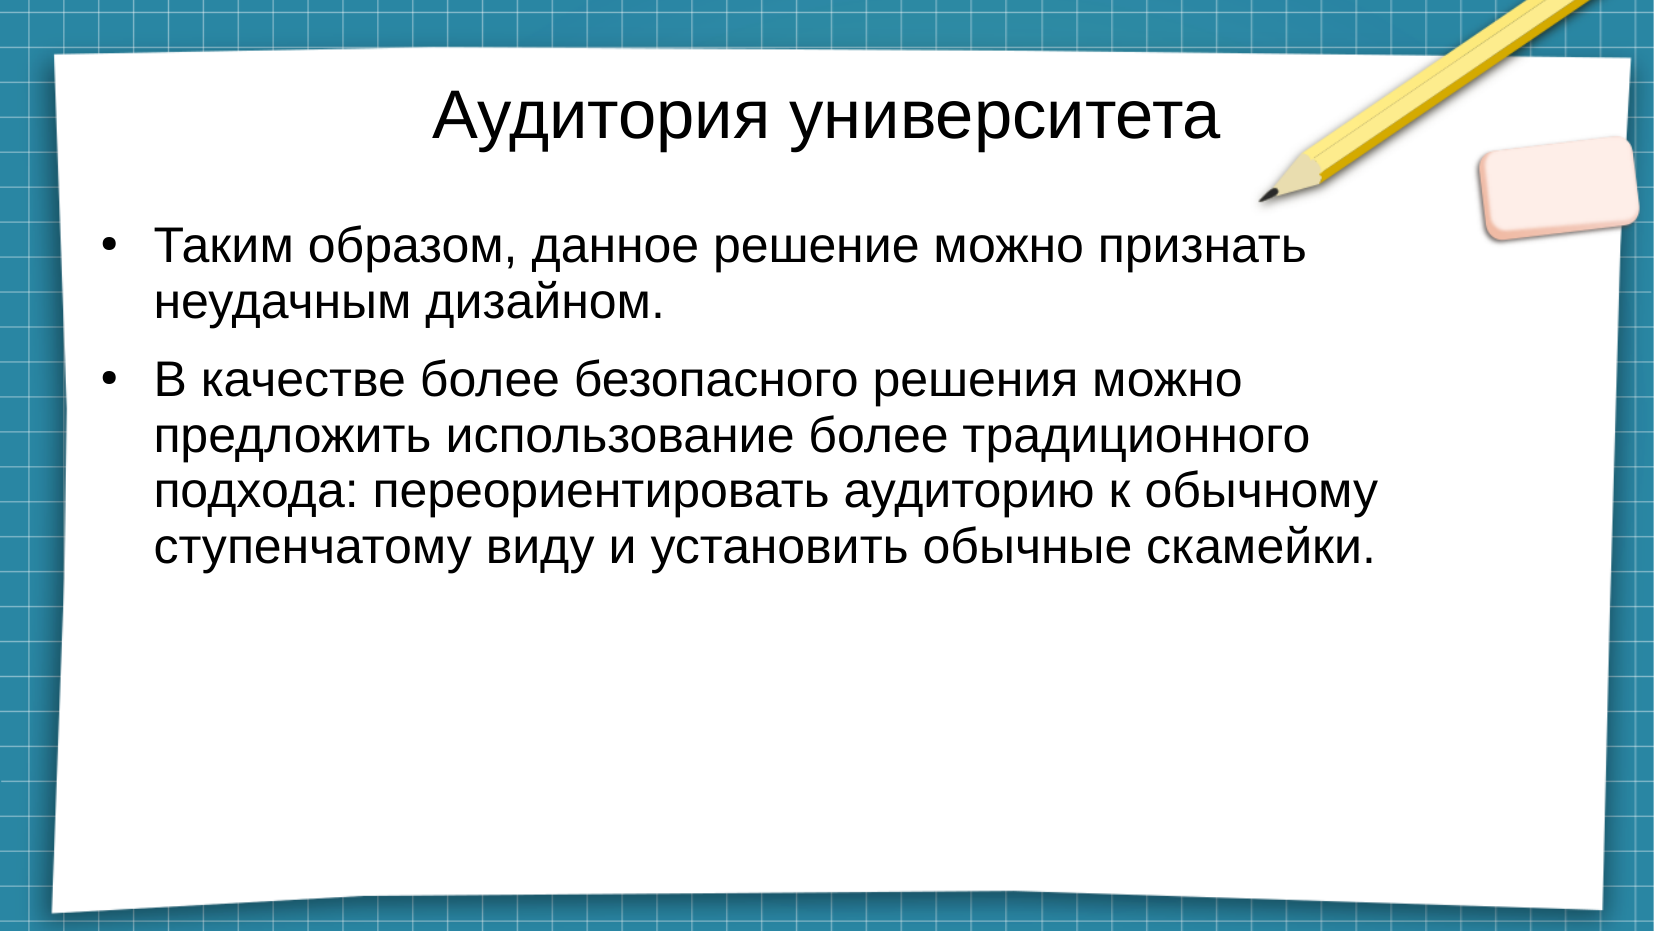

# Аудитория университета
Таким образом, данное решение можно признать неудачным дизайном.
В качестве более безопасного решения можно предложить использование более традиционного подхода: переориентировать аудиторию к обычному ступенчатому виду и установить обычные скамейки.